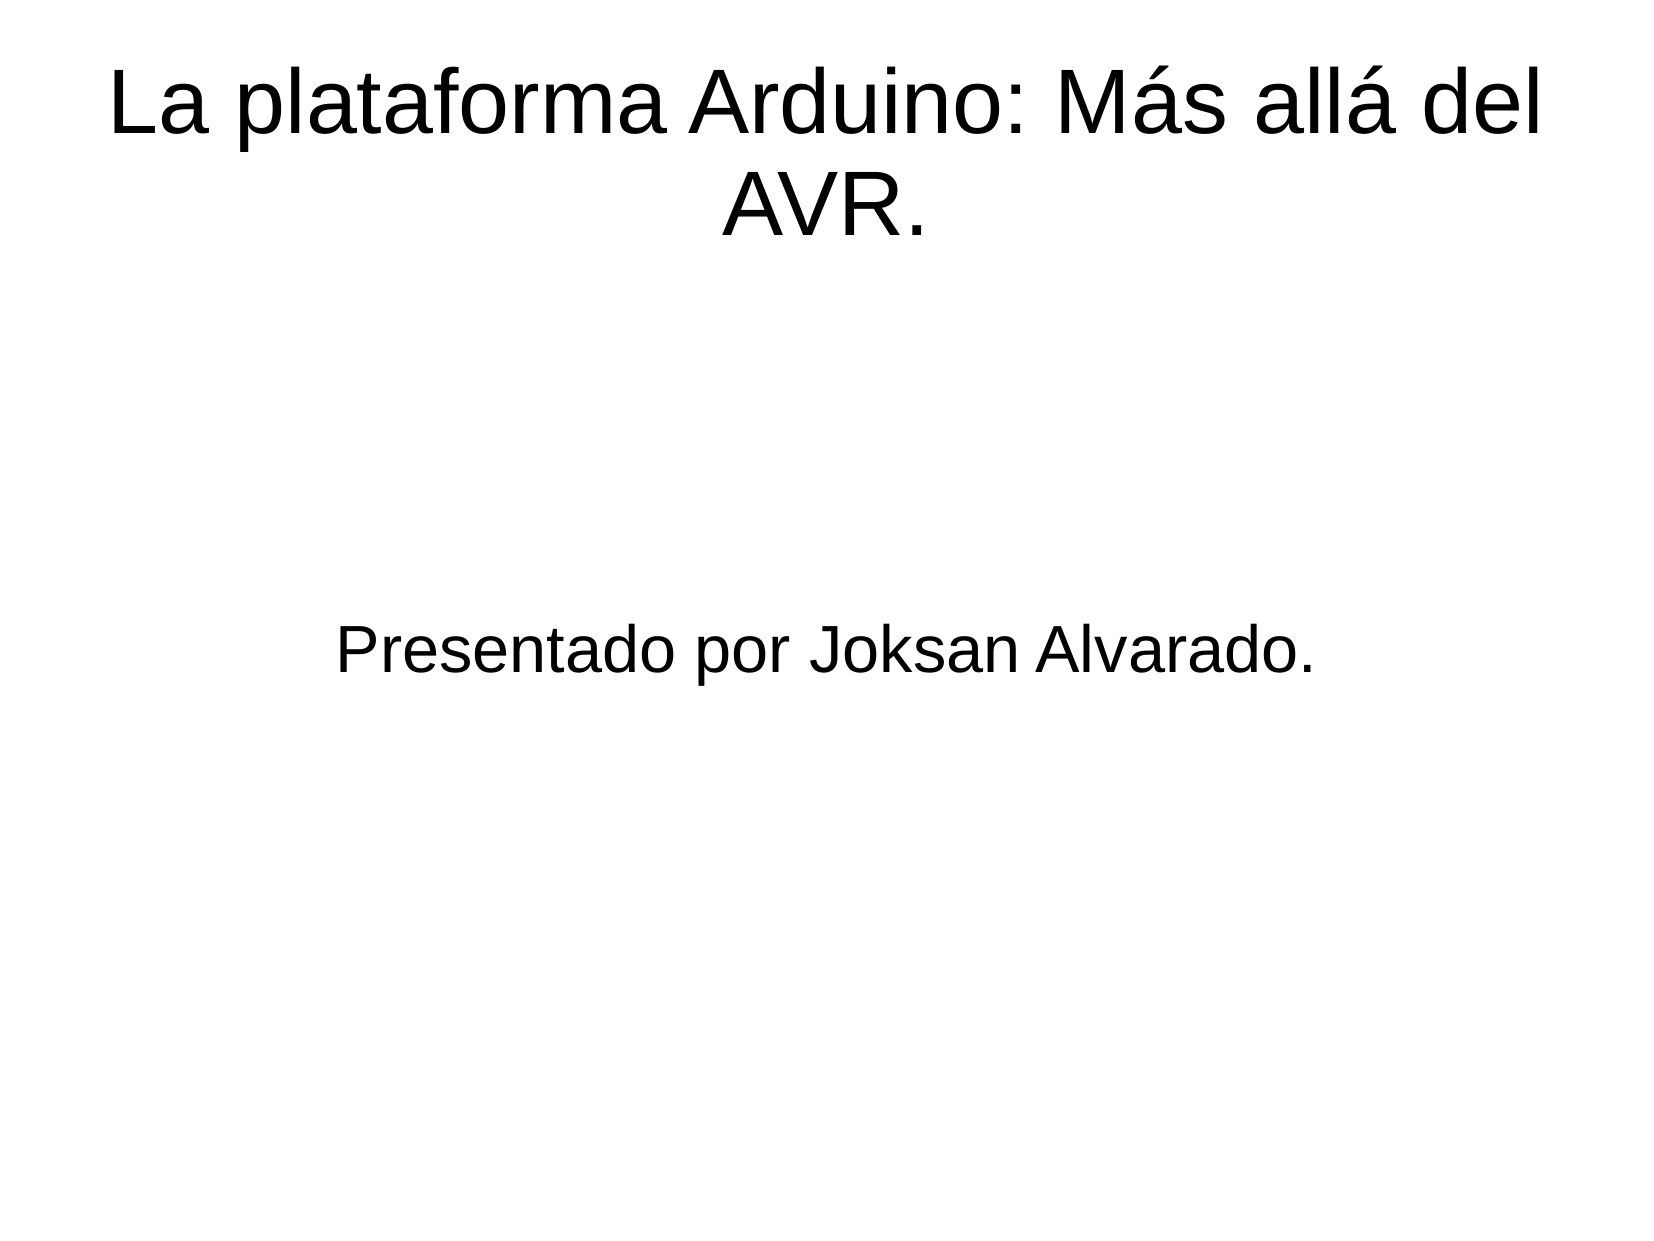

# La plataforma Arduino: Más allá del AVR.
Presentado por Joksan Alvarado.